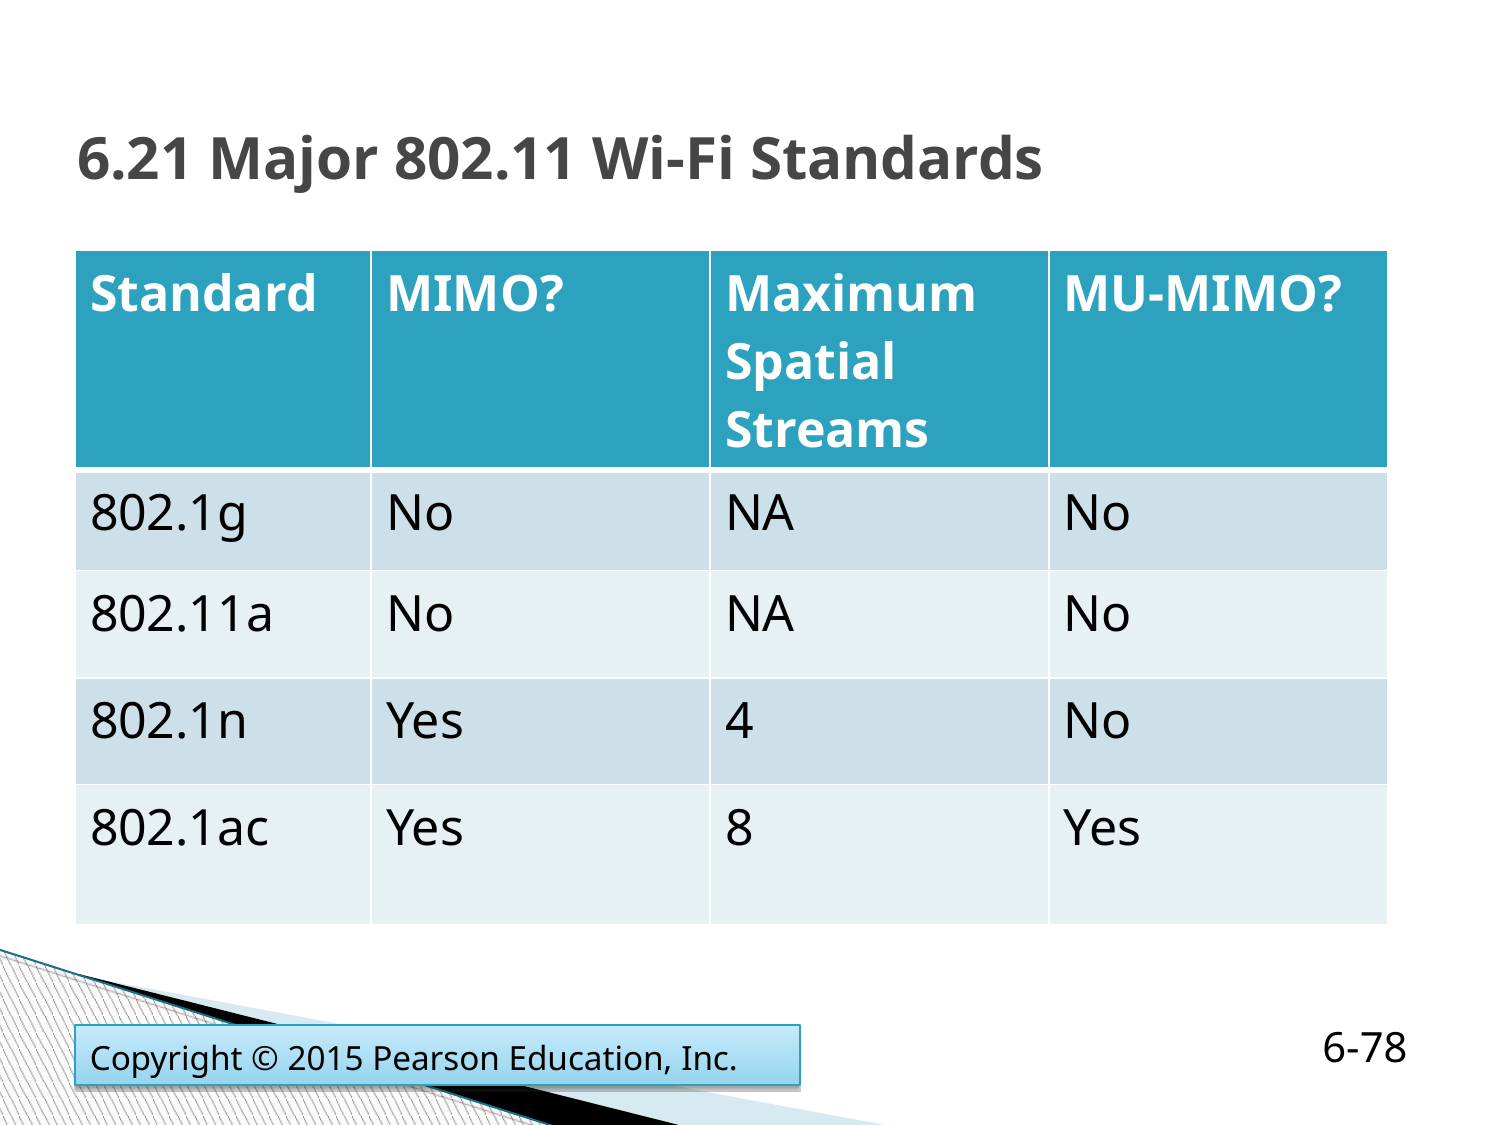

# 6.21 Major 802.11 Wi-Fi Standards
| Standard | MIMO? | Maximum Spatial Streams | MU-MIMO? |
| --- | --- | --- | --- |
| 802.1g | No | NA | No |
| 802.11a | No | NA | No |
| 802.1n | Yes | 4 | No |
| 802.1ac | Yes | 8 | Yes |
Copyright © 2015 Pearson Education, Inc.